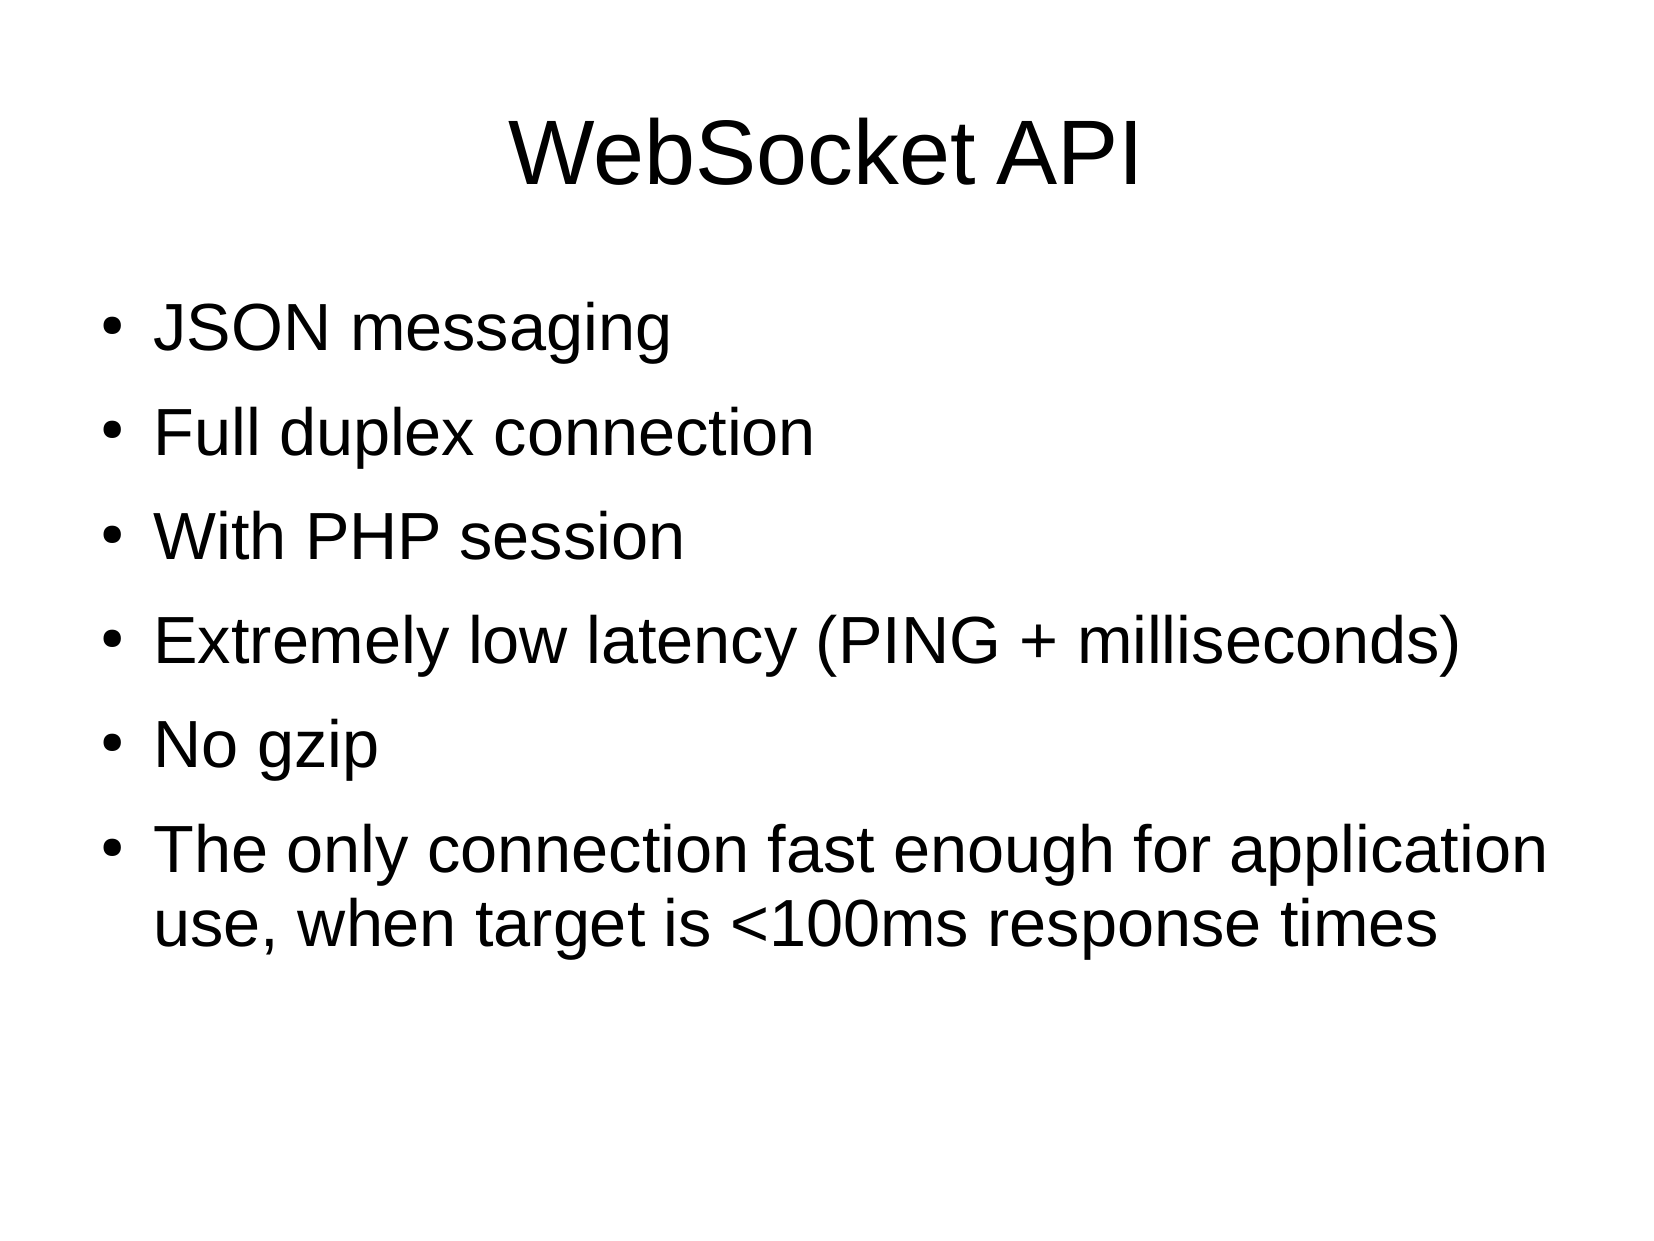

# WebSocket API
JSON messaging
Full duplex connection
With PHP session
Extremely low latency (PING + milliseconds)
No gzip
The only connection fast enough for application use, when target is <100ms response times